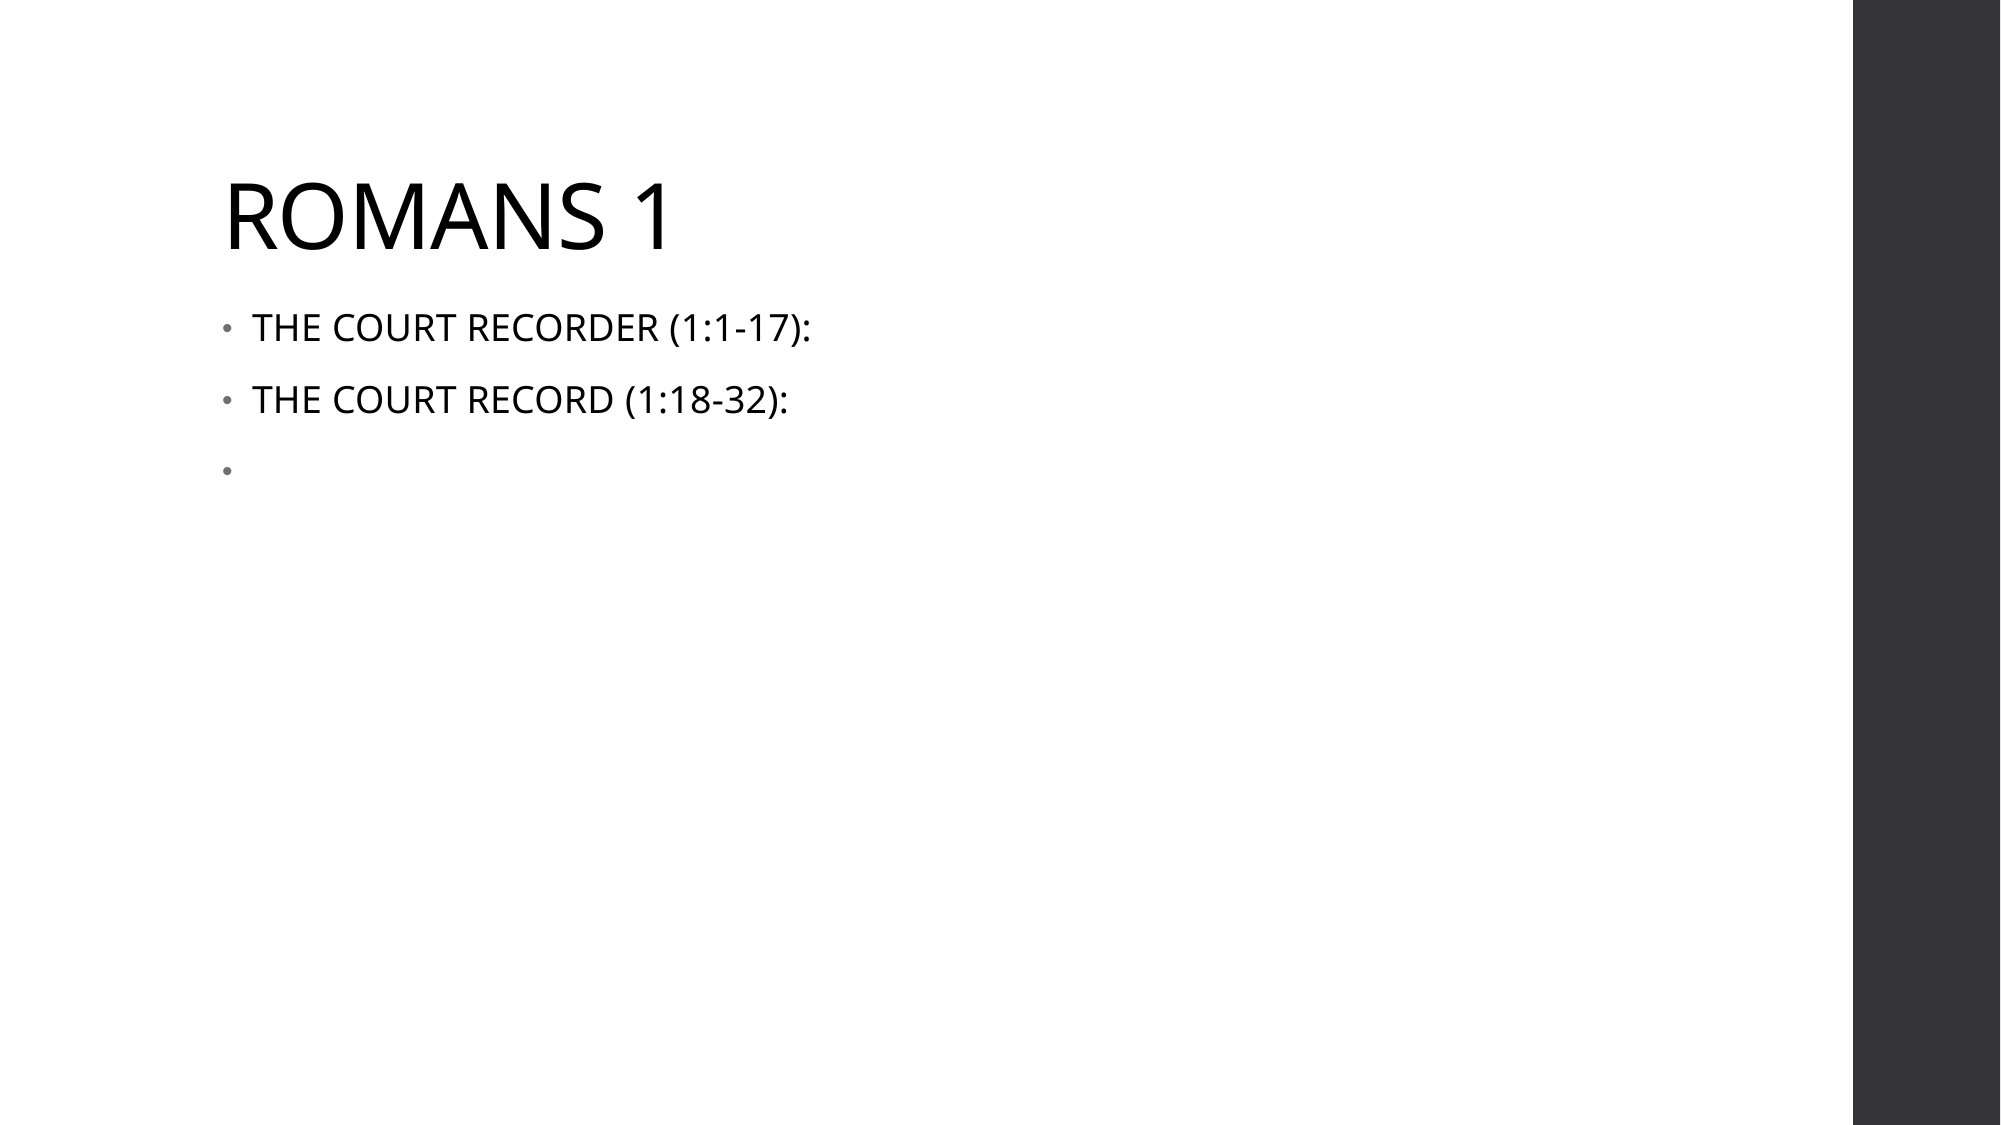

# ROMANS 1
THE COURT RECORDER (1:1-17):
THE COURT RECORD (1:18-32):